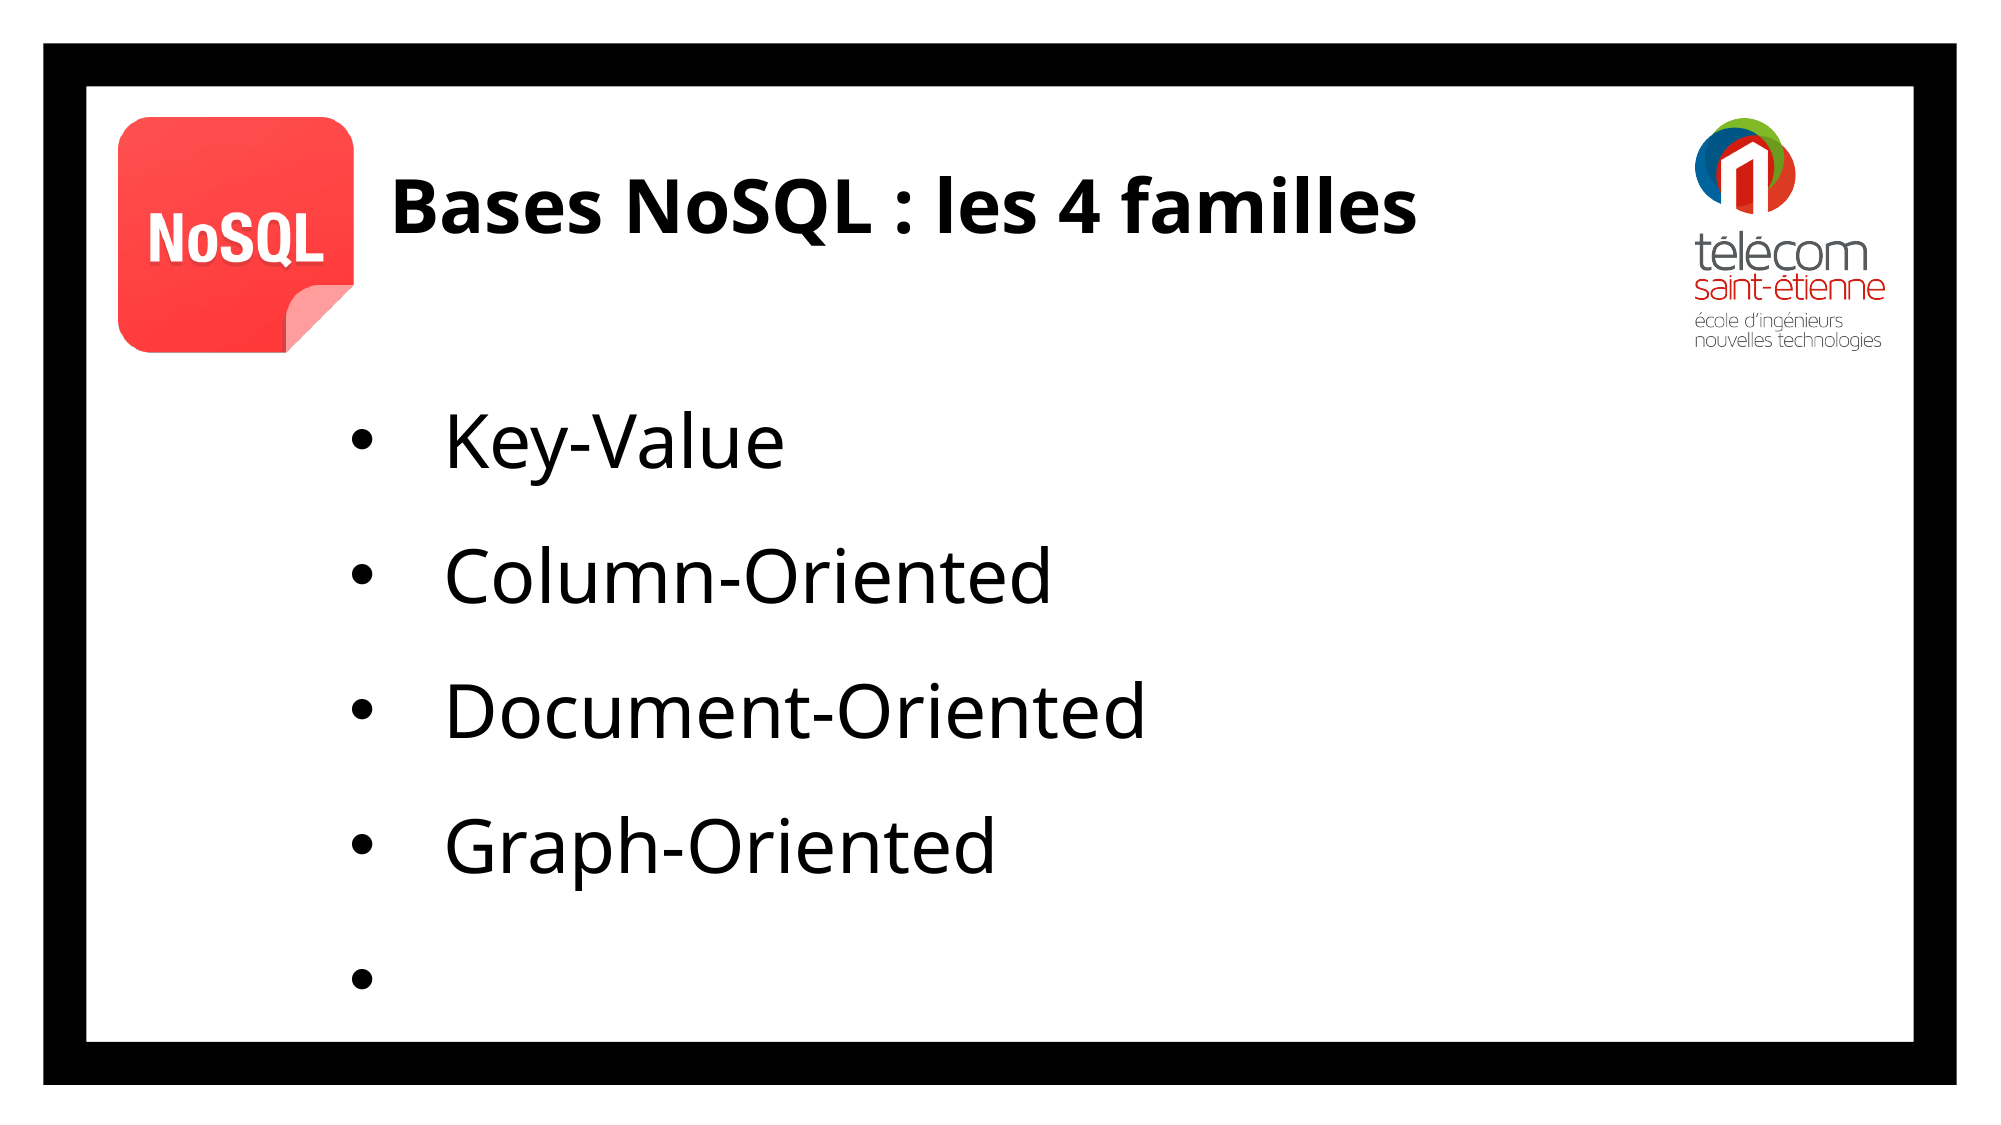

# Bases NoSQL : les 4 familles
Key-Value
Column-Oriented
Document-Oriented
Graph-Oriented